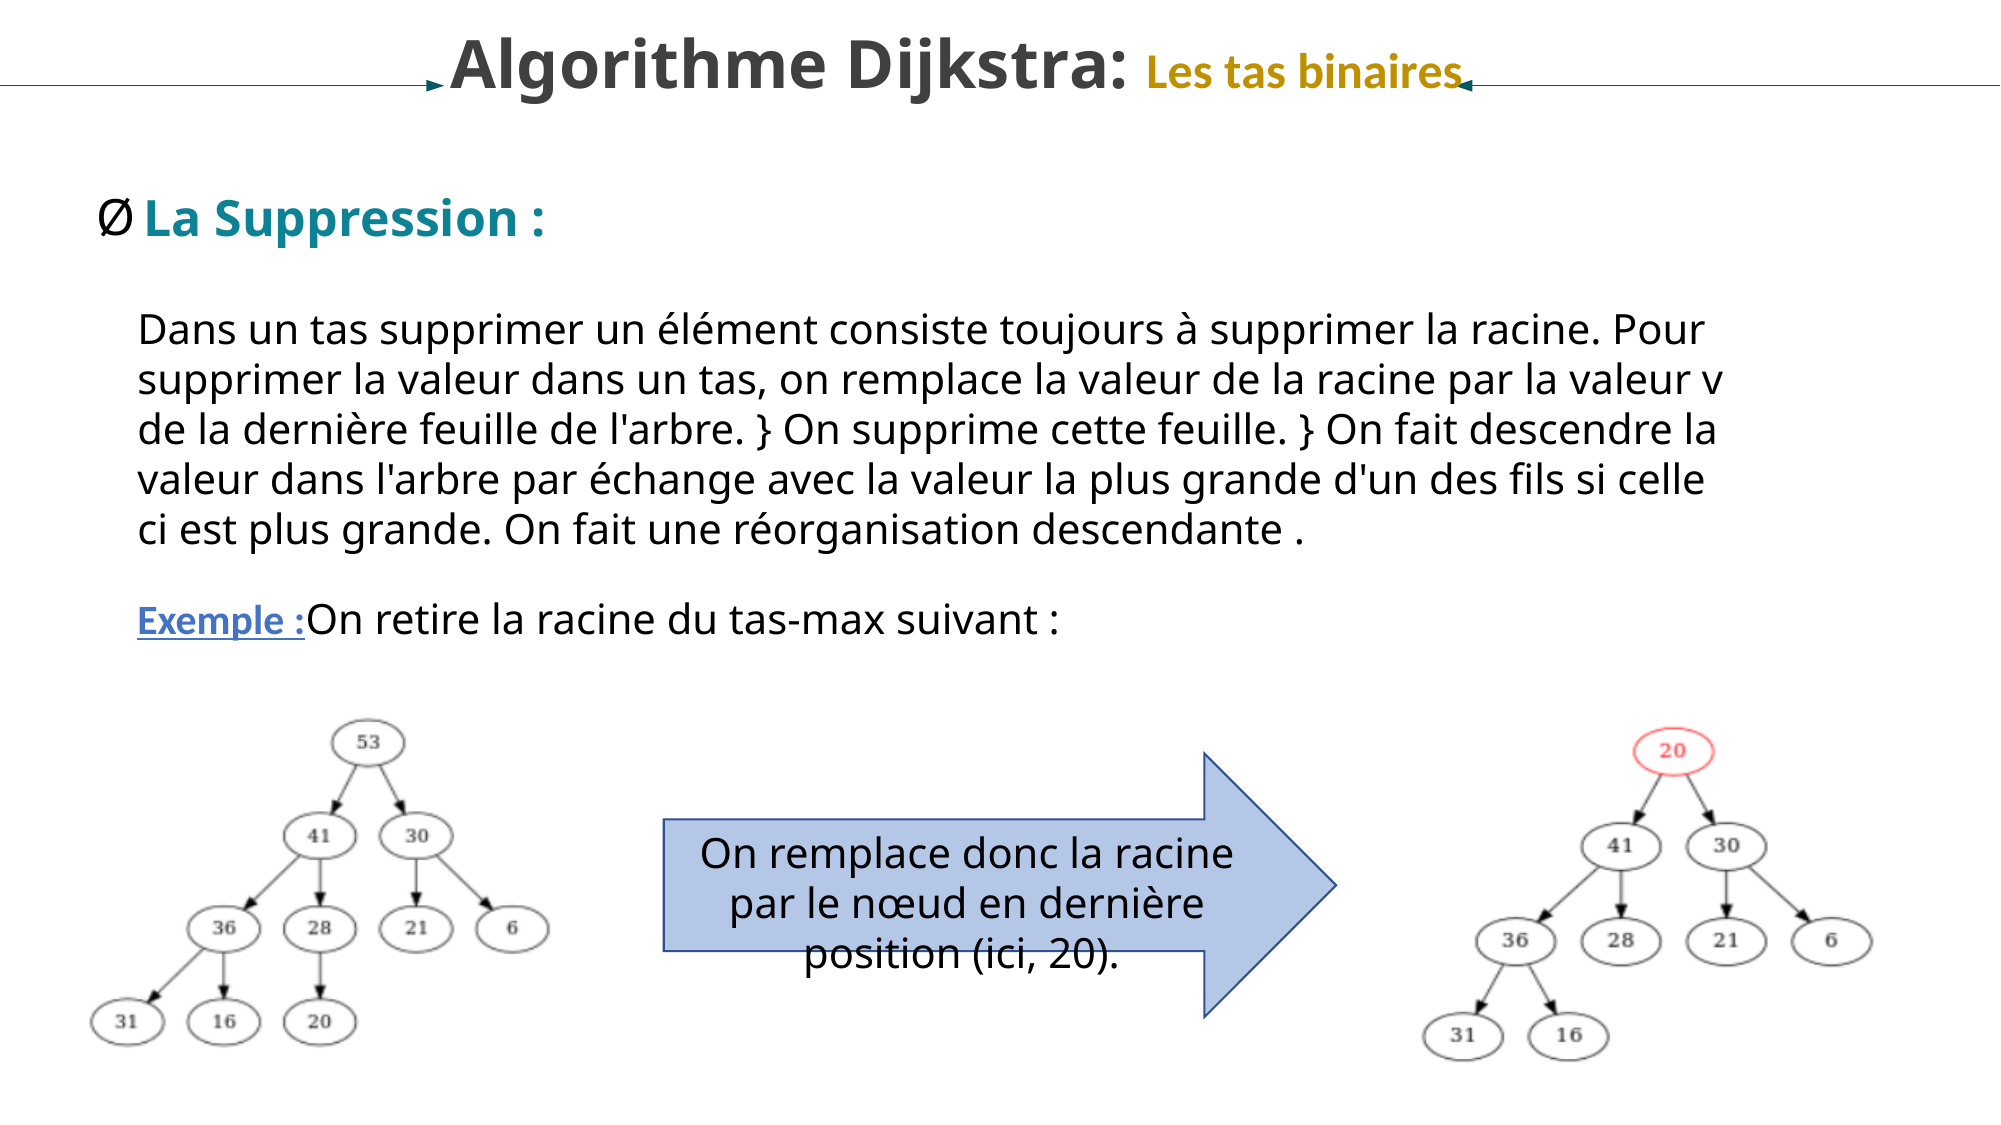

Algorithme Dijkstra: Les tas binaires
# Analyse du projet : diapositive 3
La Suppression :
Dans un tas supprimer un élément consiste toujours à supprimer la racine. Pour supprimer la valeur dans un tas, on remplace la valeur de la racine par la valeur v de la dernière feuille de l'arbre. } On supprime cette feuille. } On fait descendre la valeur dans l'arbre par échange avec la valeur la plus grande d'un des fils si celle ci est plus grande. On fait une réorganisation descendante .
Exemple :On retire la racine du tas-max suivant :
On remplace donc la racine par le nœud en dernière position (ici, 20).